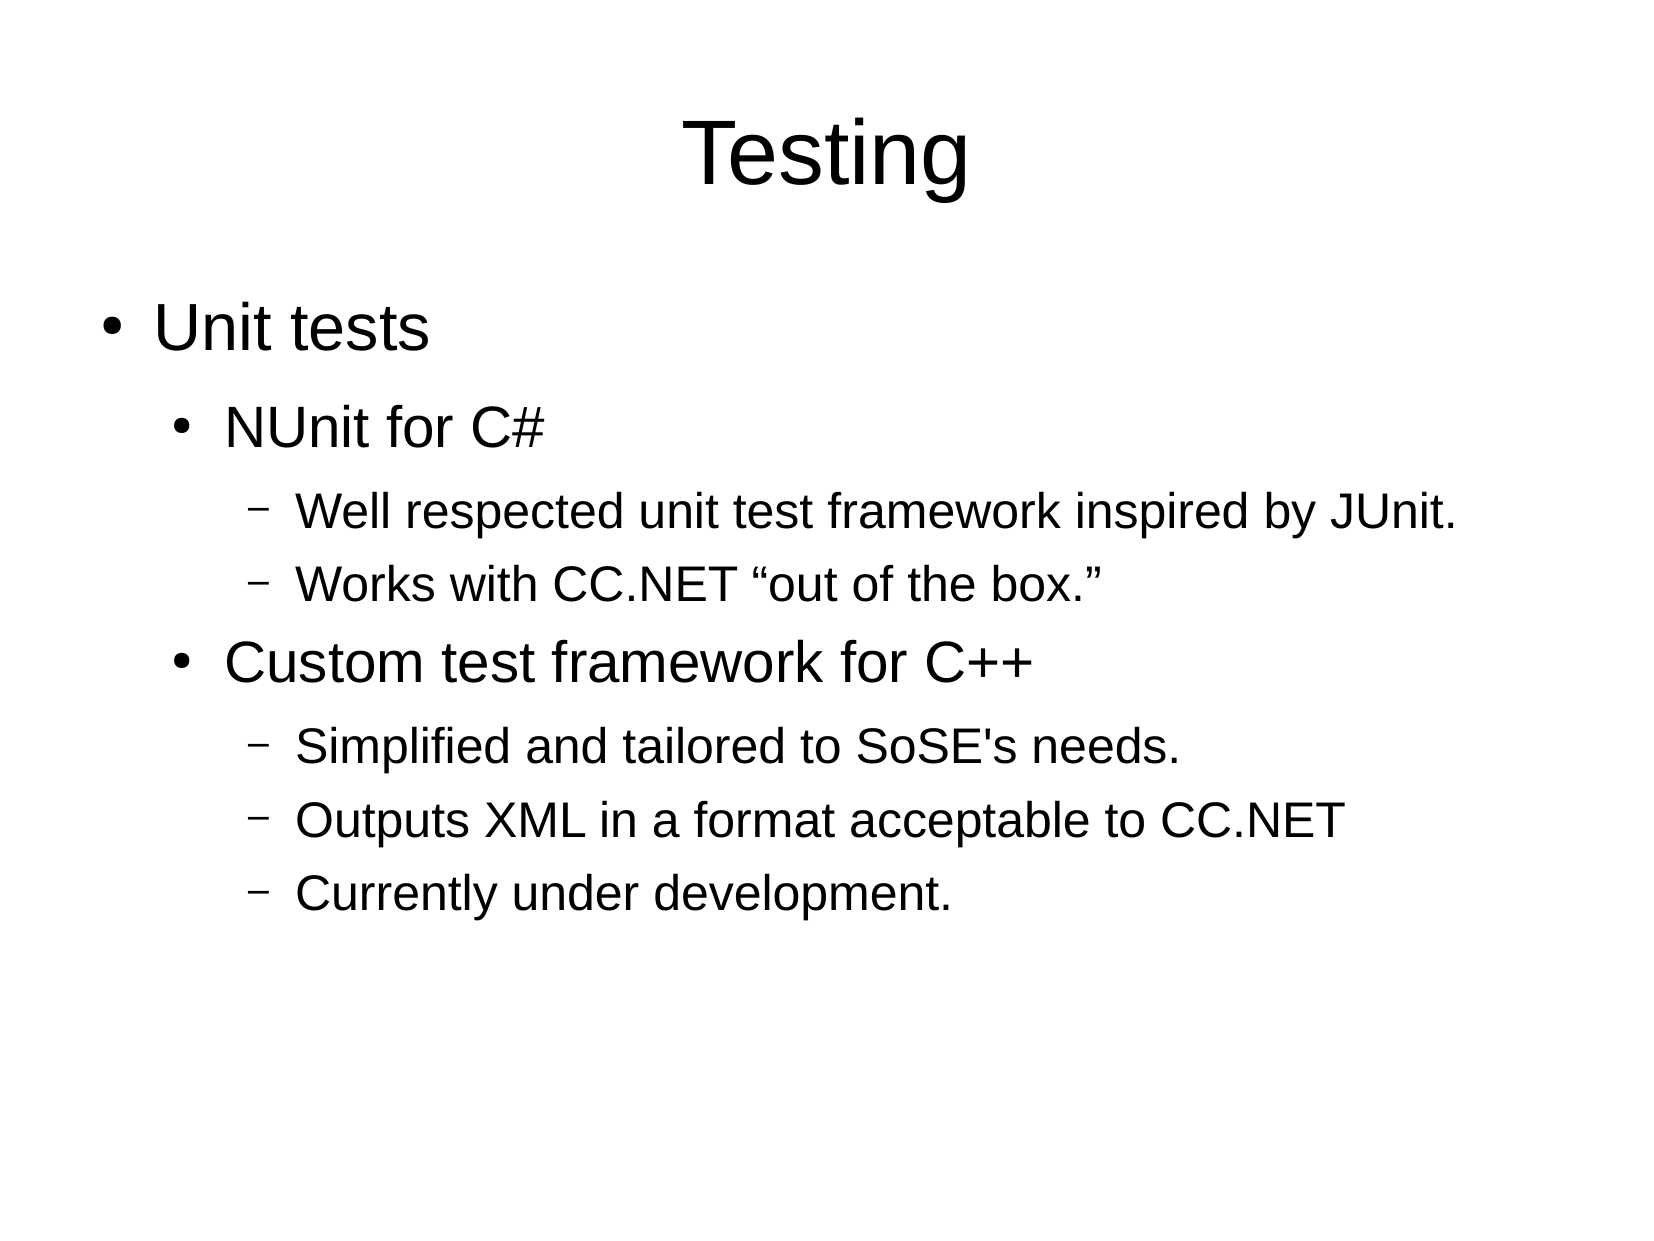

# Testing
Unit tests
NUnit for C#
Well respected unit test framework inspired by JUnit.
Works with CC.NET “out of the box.”
Custom test framework for C++
Simplified and tailored to SoSE's needs.
Outputs XML in a format acceptable to CC.NET
Currently under development.